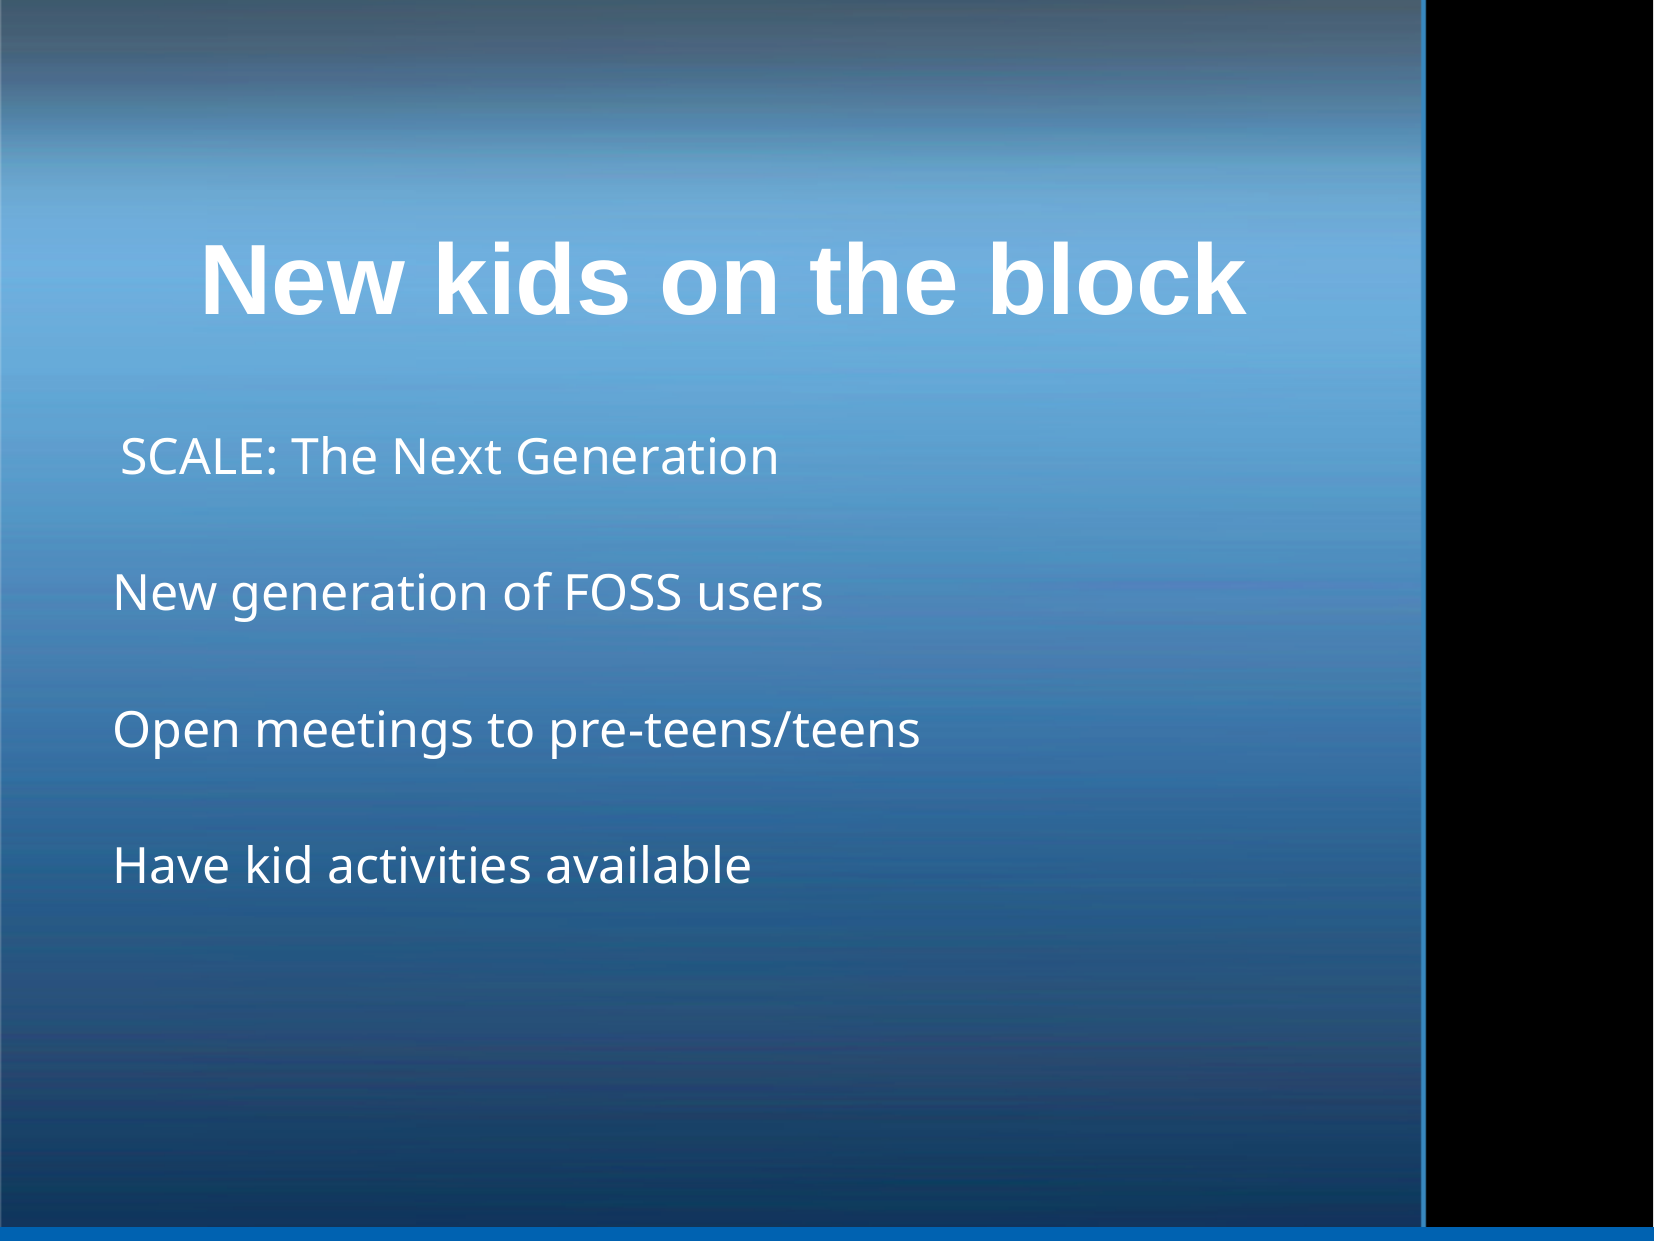

# New kids on the block
SCALE: The Next Generation
New generation of FOSS users
Open meetings to pre-teens/teens
Have kid activities available